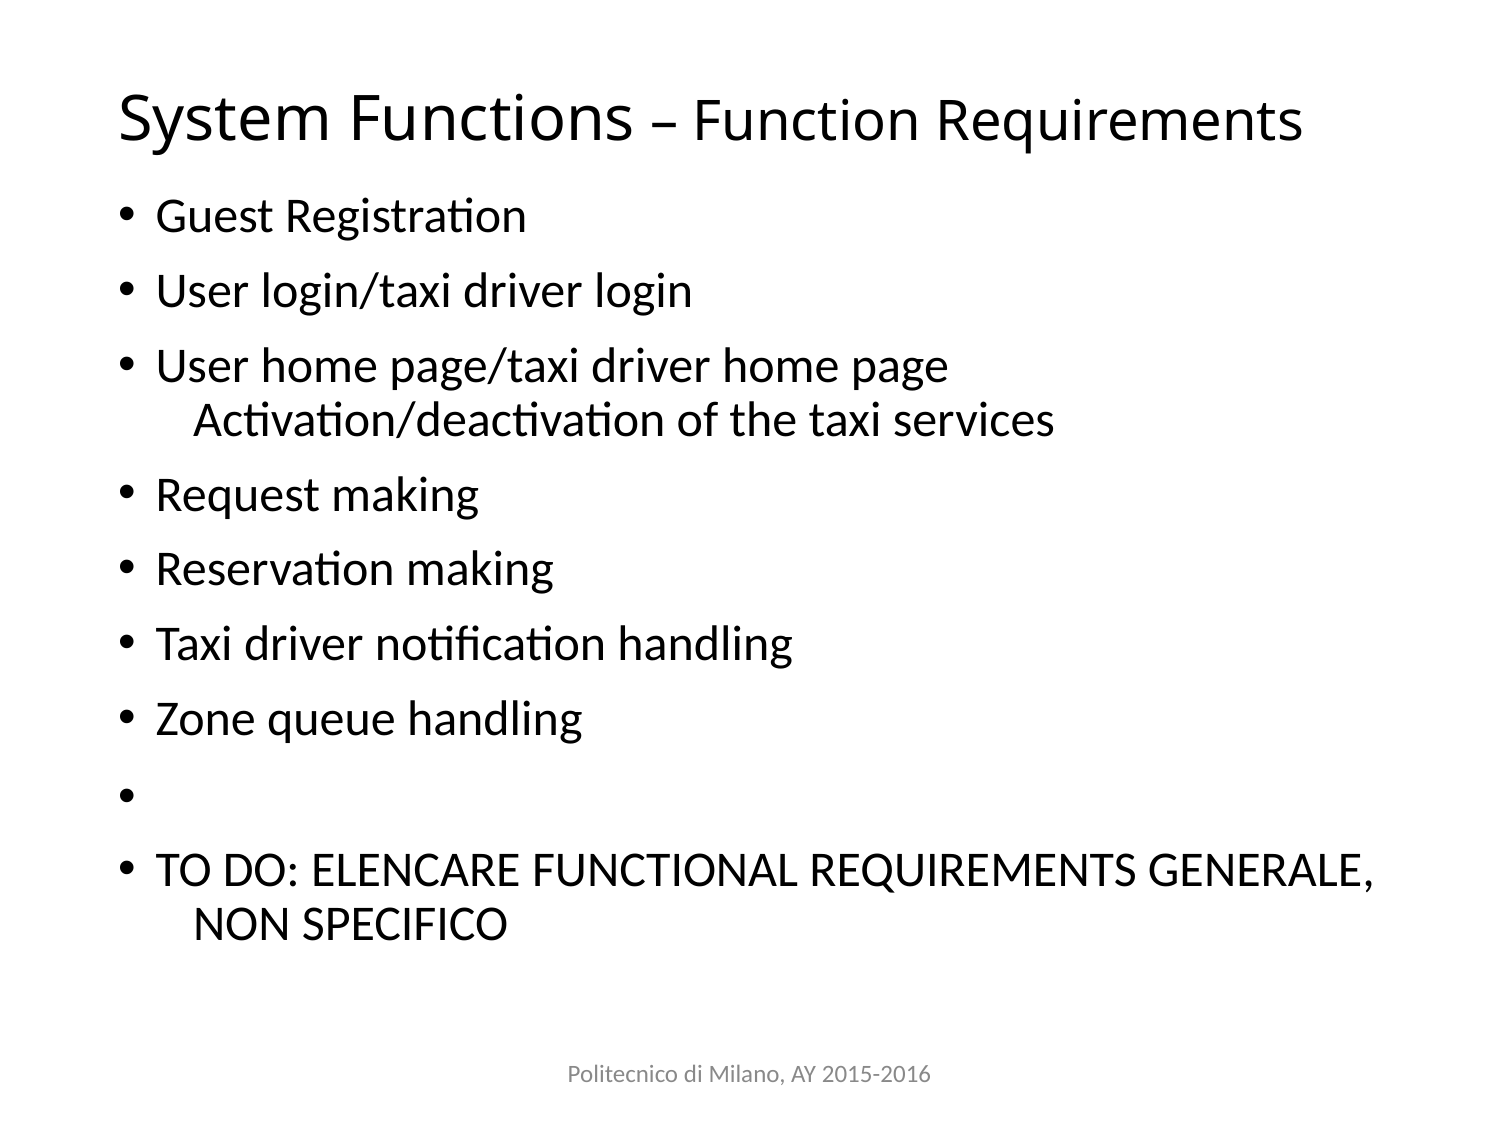

# System Functions – Function Requirements
Guest Registration
User login/taxi driver login
User home page/taxi driver home page Activation/deactivation of the taxi services
Request making
Reservation making
Taxi driver notification handling
Zone queue handling
TO DO: ELENCARE FUNCTIONAL REQUIREMENTS GENERALE, NON SPECIFICO
Politecnico di Milano, AY 2015-2016